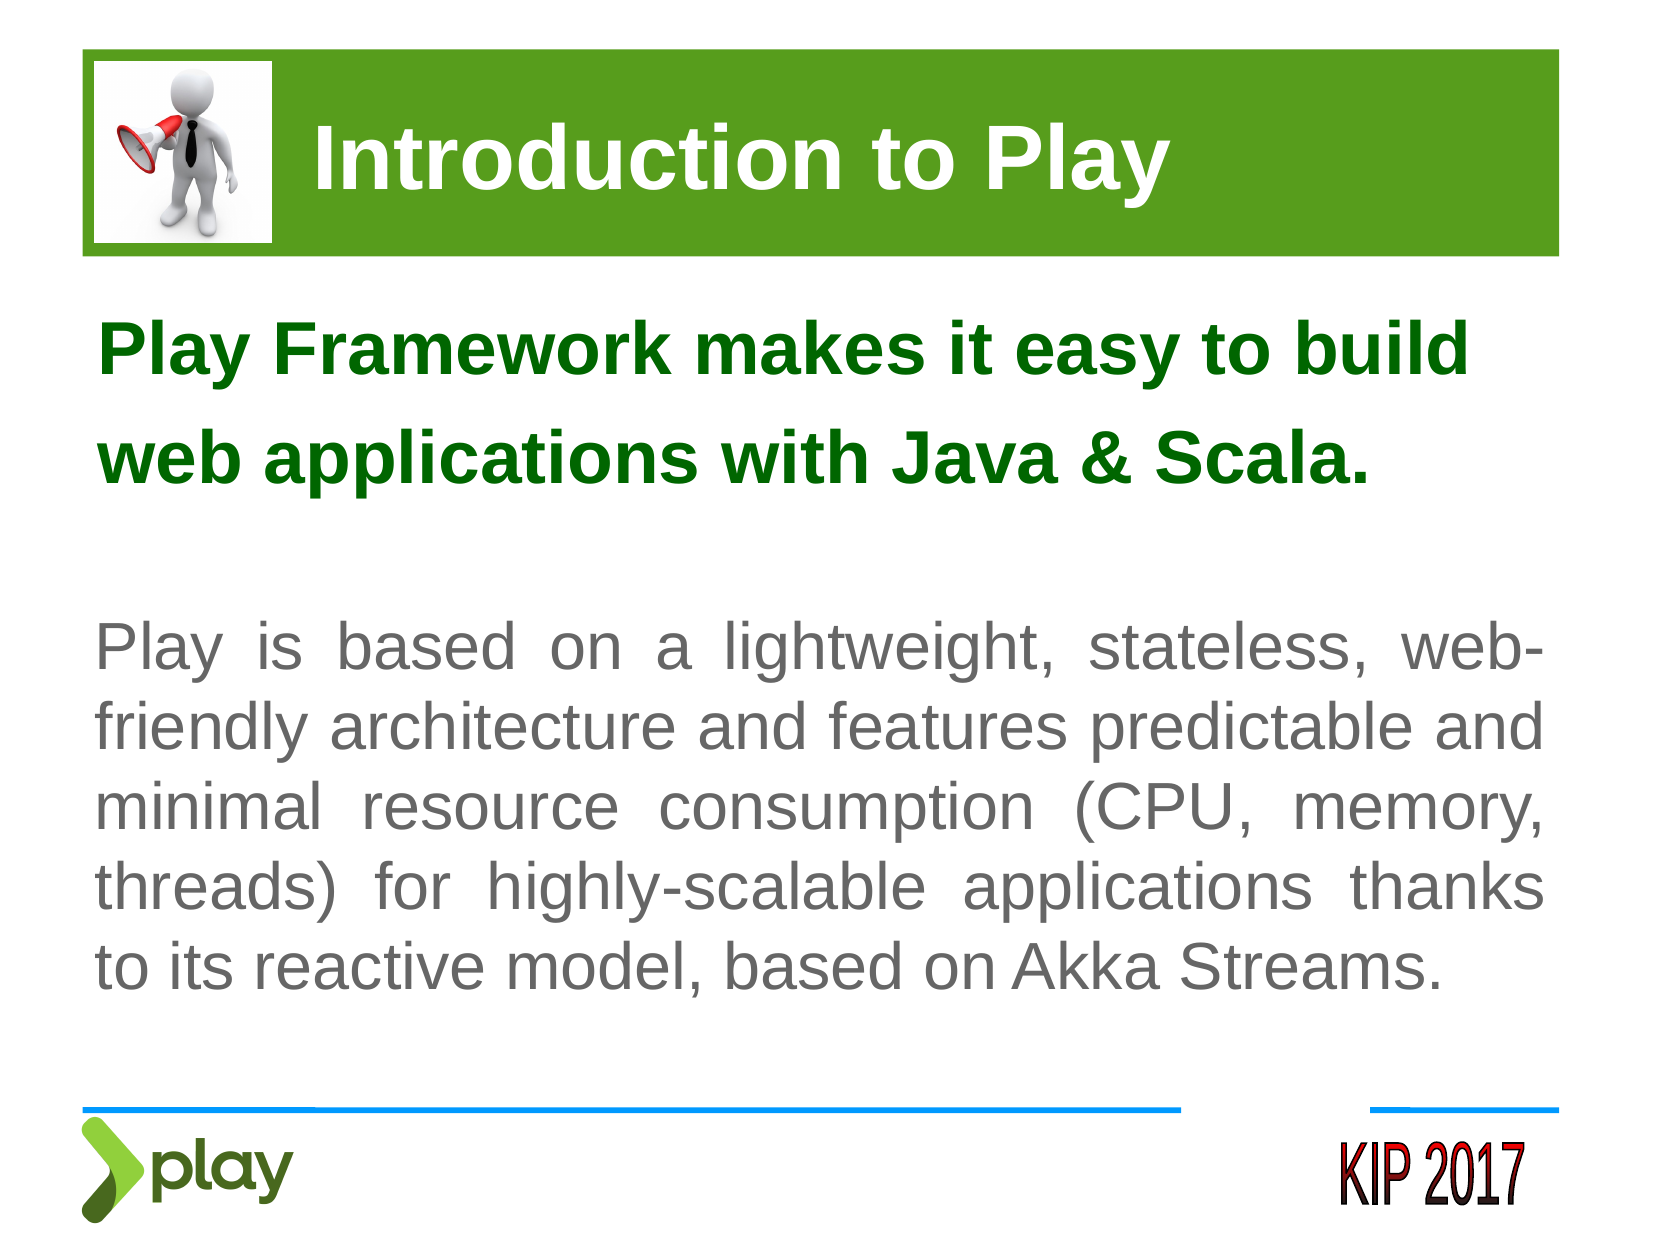

# Introduction to Play
Play Framework makes it easy to build
web applications with Java & Scala.
Play is based on a lightweight, stateless, web-friendly architecture and features predictable and minimal resource consumption (CPU, memory, threads) for highly-scalable applications thanks to its reactive model, based on Akka Streams.